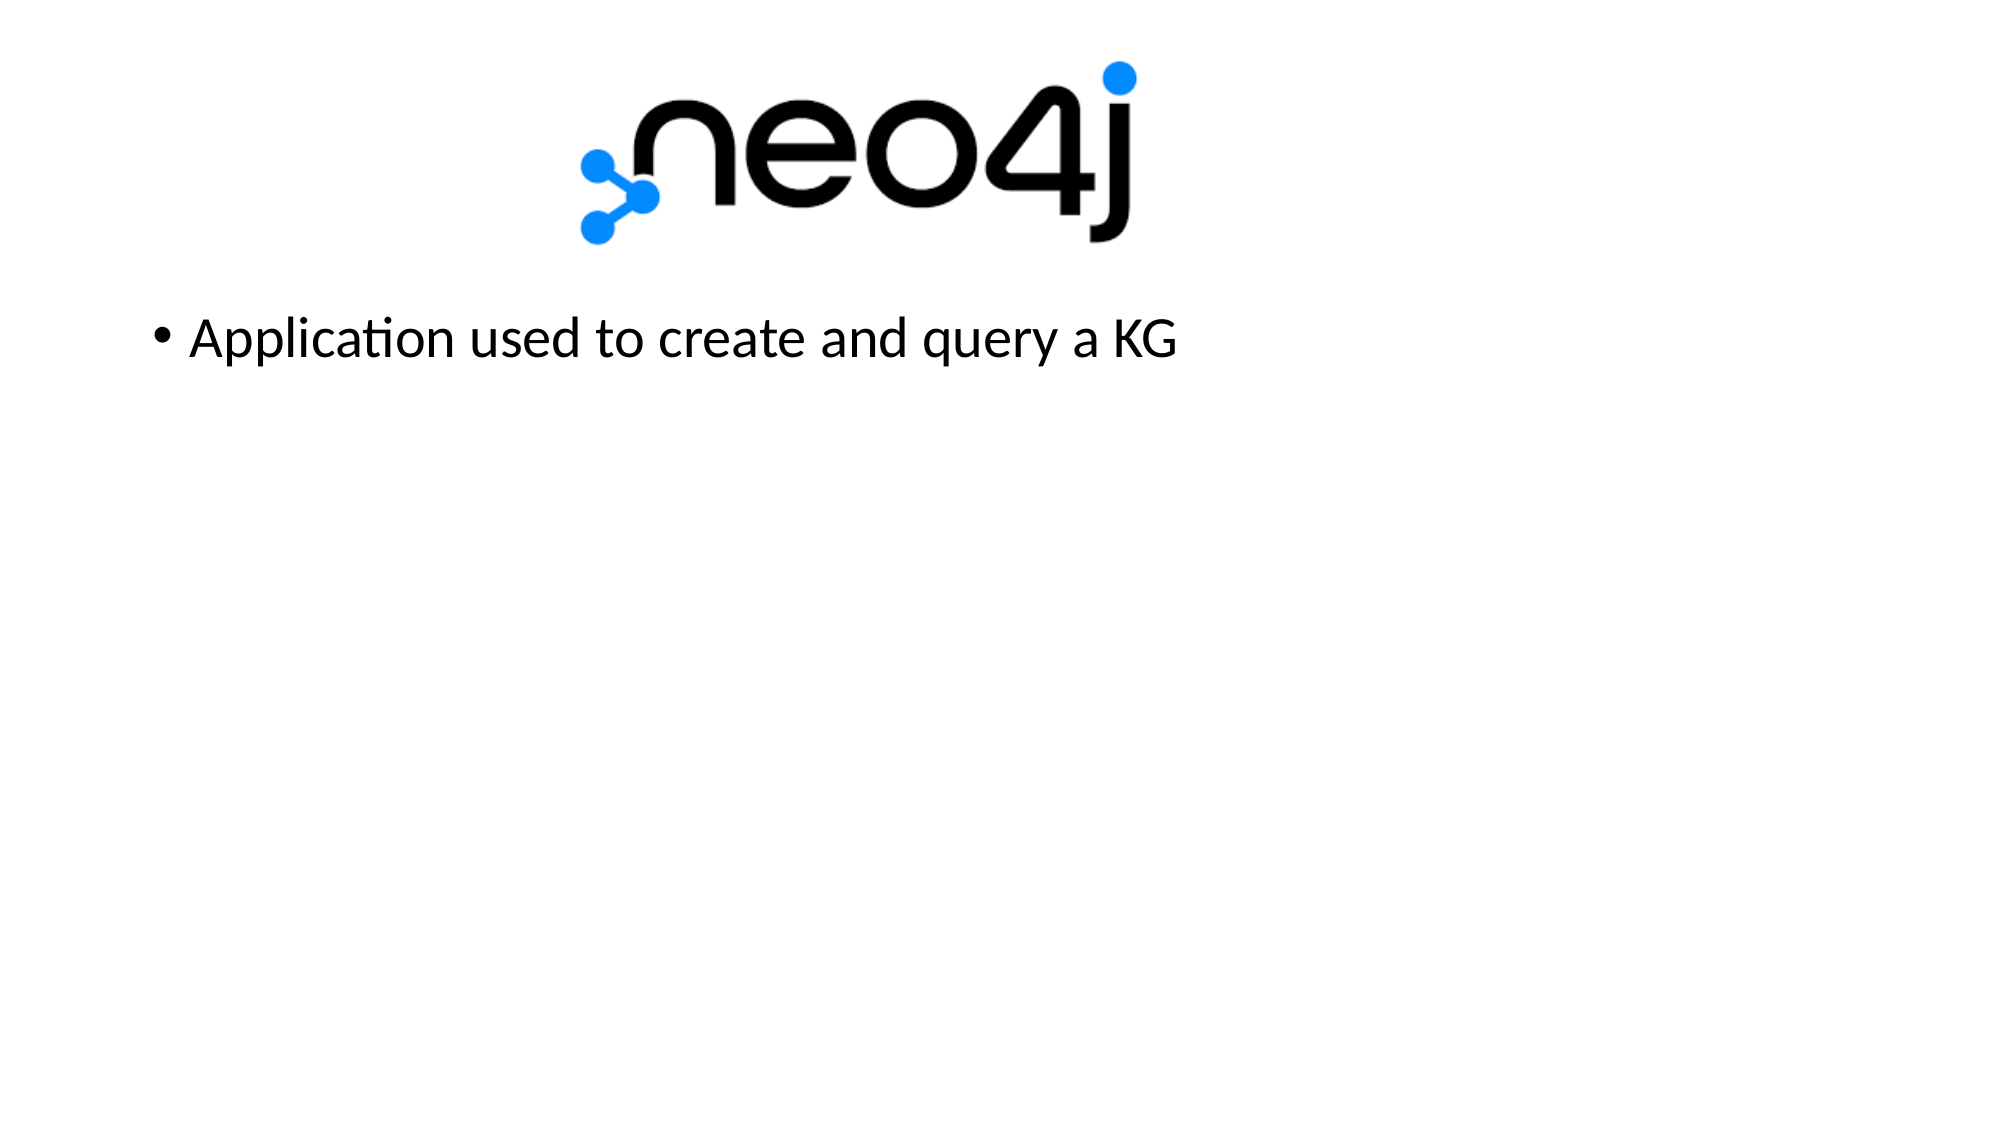

# Application used to create and query a KG